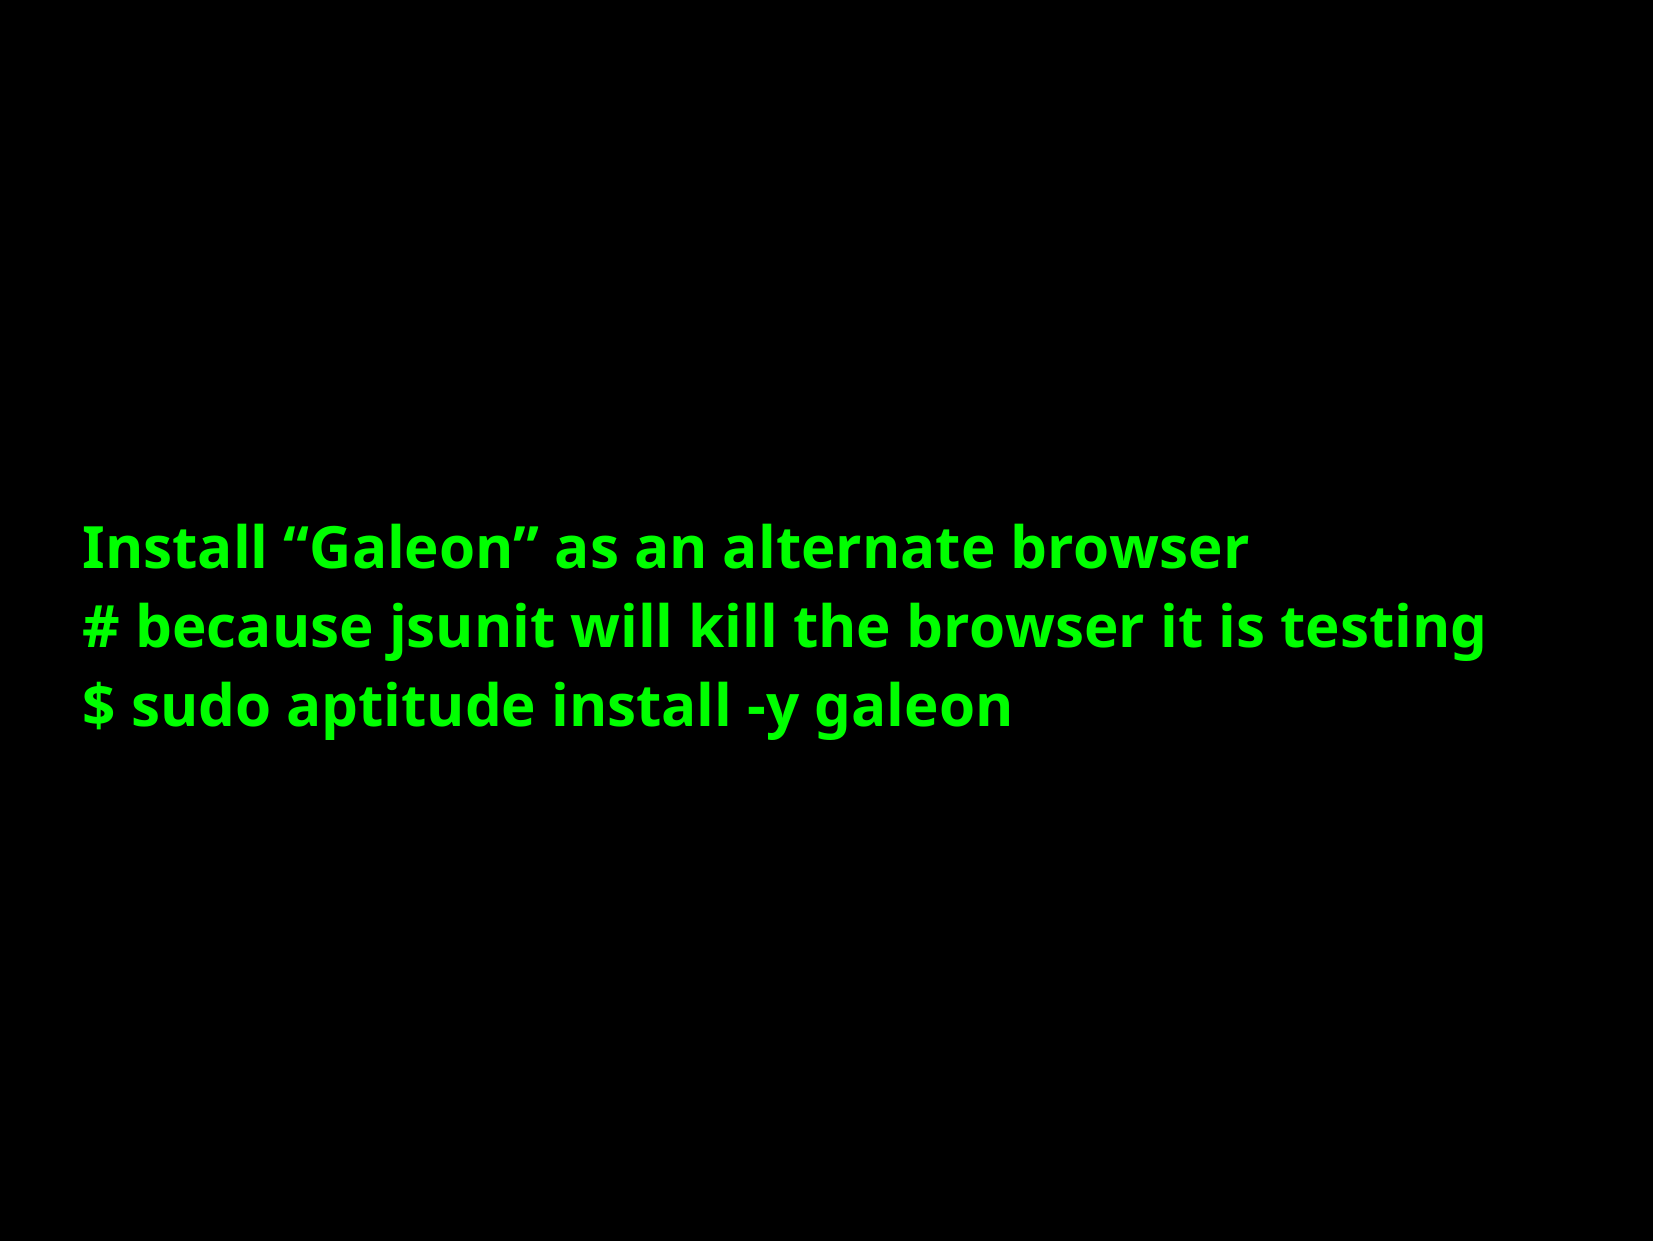

# Install “Galeon” as an alternate browser # because jsunit will kill the browser it is testing $ sudo aptitude install -y galeon